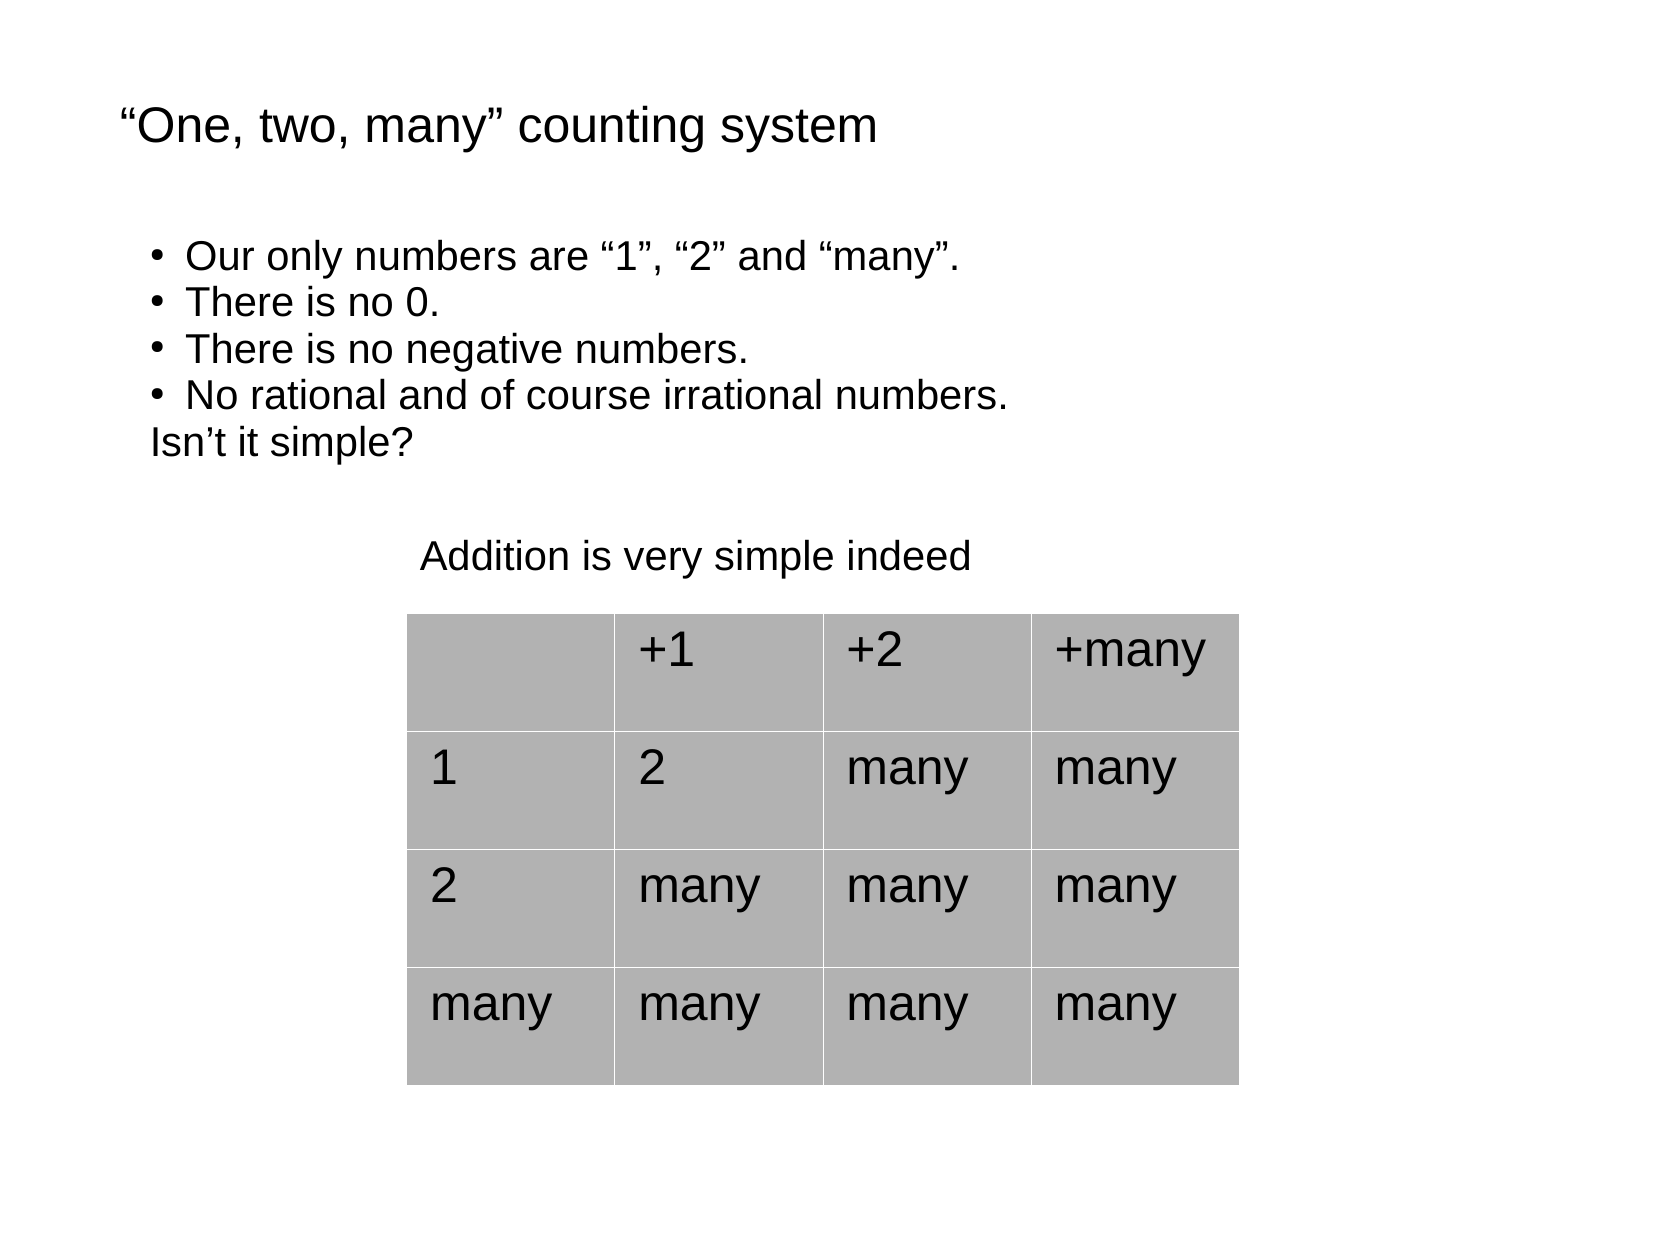

“One, two, many” counting system
Our only numbers are “1”, “2” and “many”.
There is no 0.
There is no negative numbers.
No rational and of course irrational numbers.
Isn’t it simple?
Addition is very simple indeed
| | +1 | +2 | +many |
| --- | --- | --- | --- |
| 1 | 2 | many | many |
| 2 | many | many | many |
| many | many | many | many |